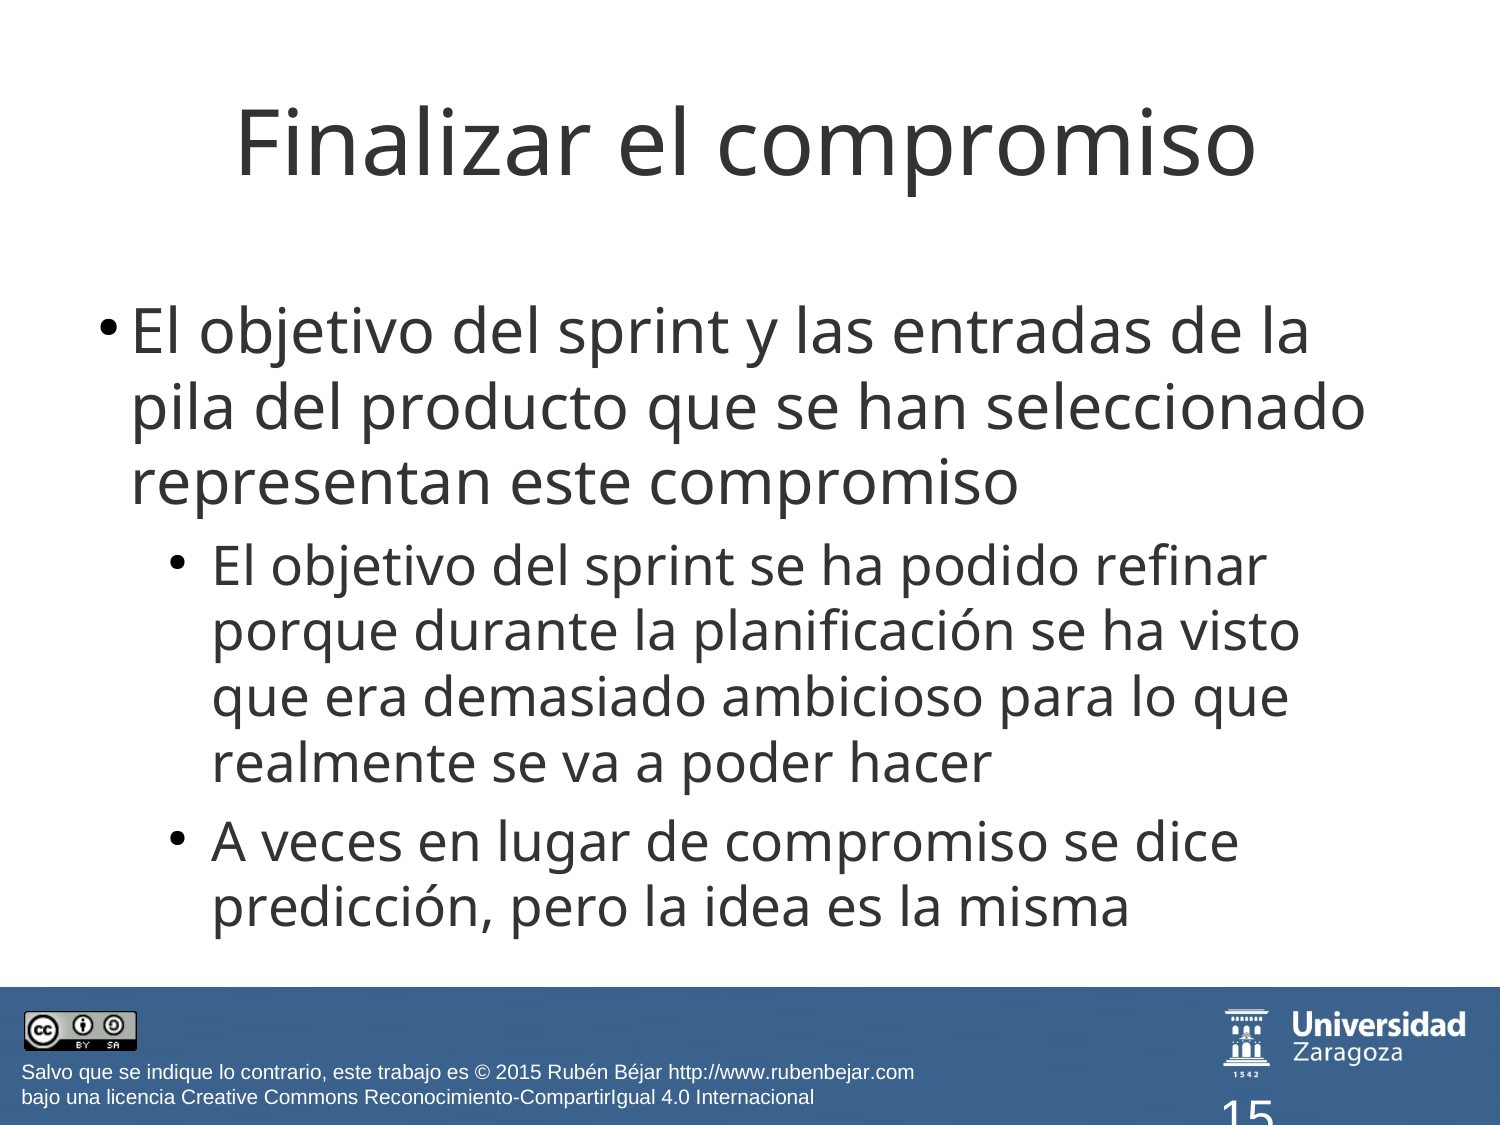

# Finalizar el compromiso
El objetivo del sprint y las entradas de la pila del producto que se han seleccionado representan este compromiso
El objetivo del sprint se ha podido refinar porque durante la planificación se ha visto que era demasiado ambicioso para lo que realmente se va a poder hacer
A veces en lugar de compromiso se dice predicción, pero la idea es la misma